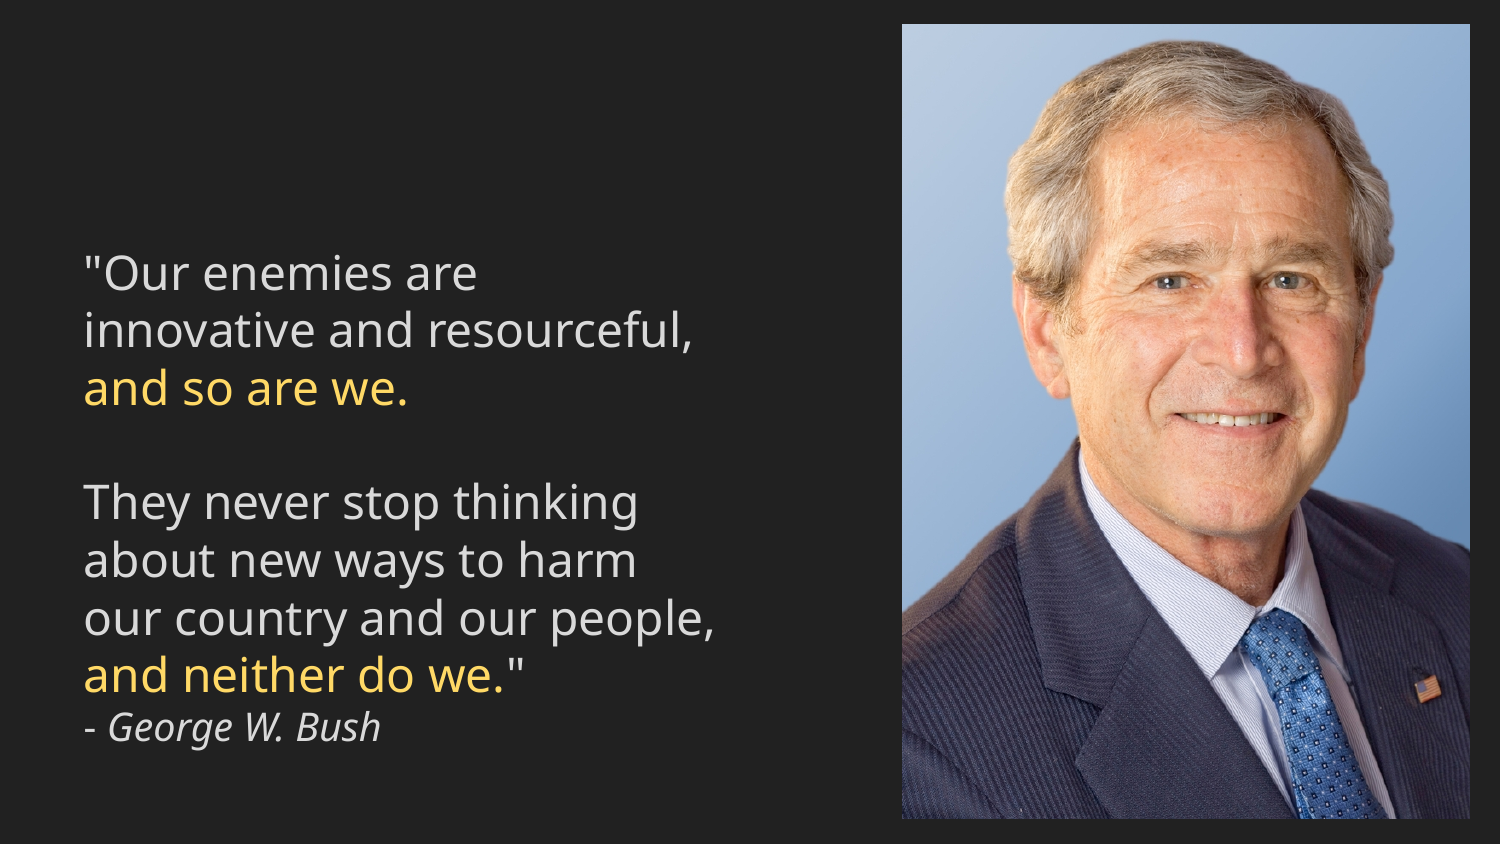

"Our enemies are innovative and resourceful, and so are we.
They never stop thinking about new ways to harm our country and our people, and neither do we."
- George W. Bush